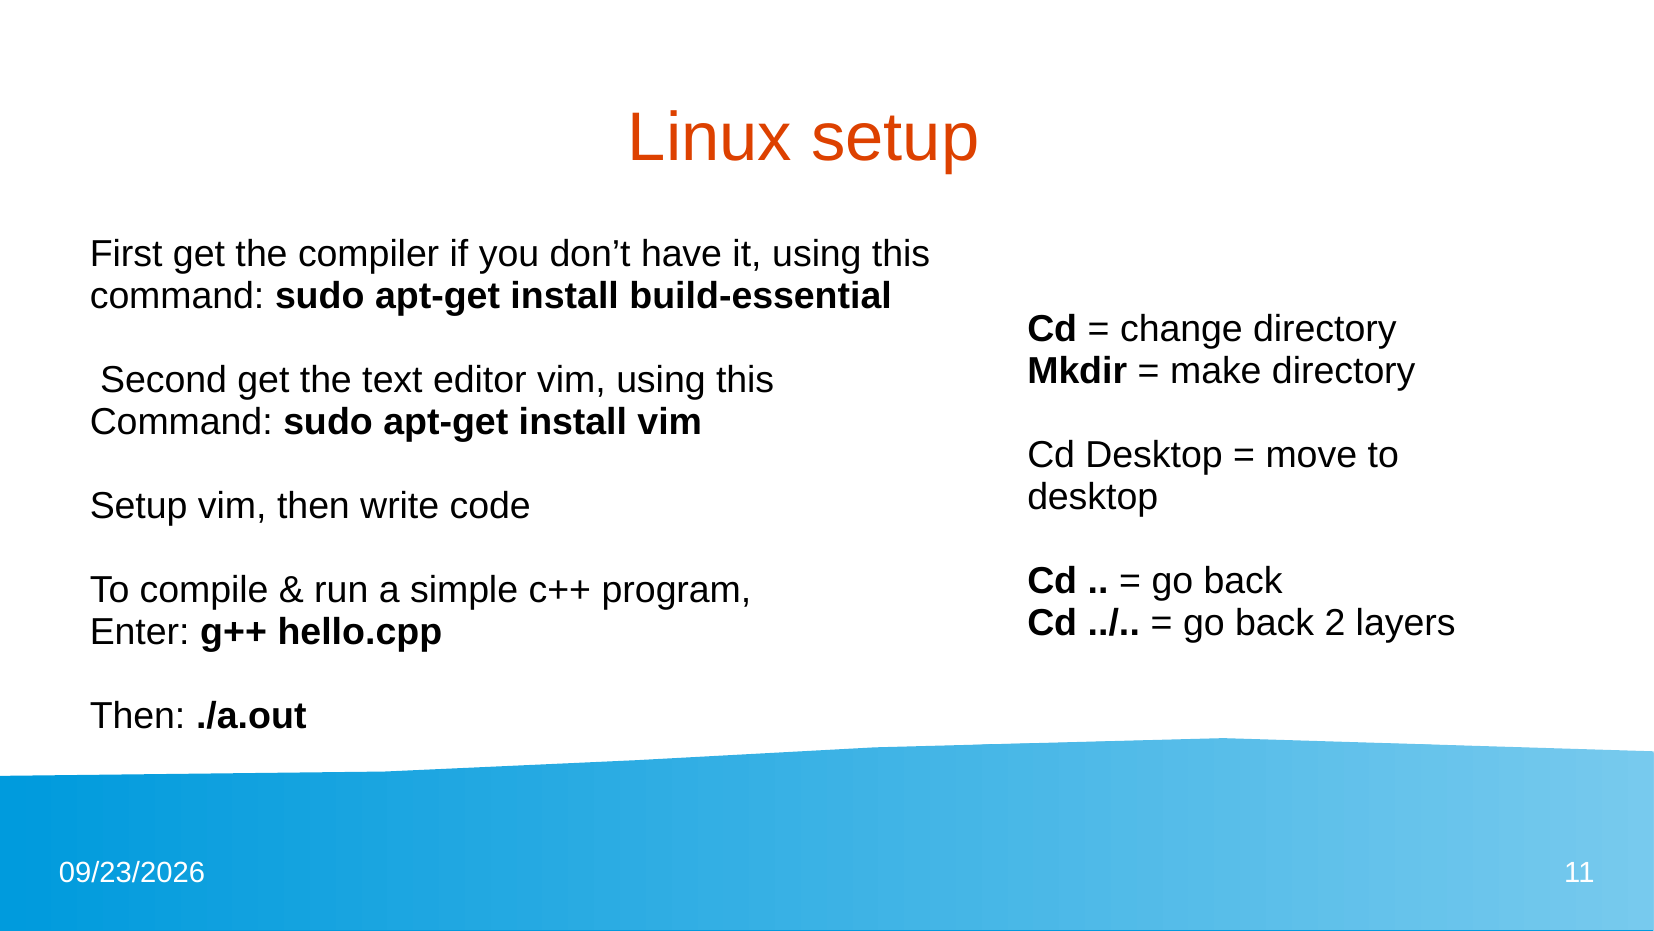

# Linux setup
First get the compiler if you don’t have it, using this command: sudo apt-get install build-essential
 Second get the text editor vim, using this
Command: sudo apt-get install vim
Setup vim, then write code
To compile & run a simple c++ program,
Enter: g++ hello.cpp
Then: ./a.out
Cd = change directory
Mkdir = make directory
Cd Desktop = move to desktop
Cd .. = go back
Cd ../.. = go back 2 layers